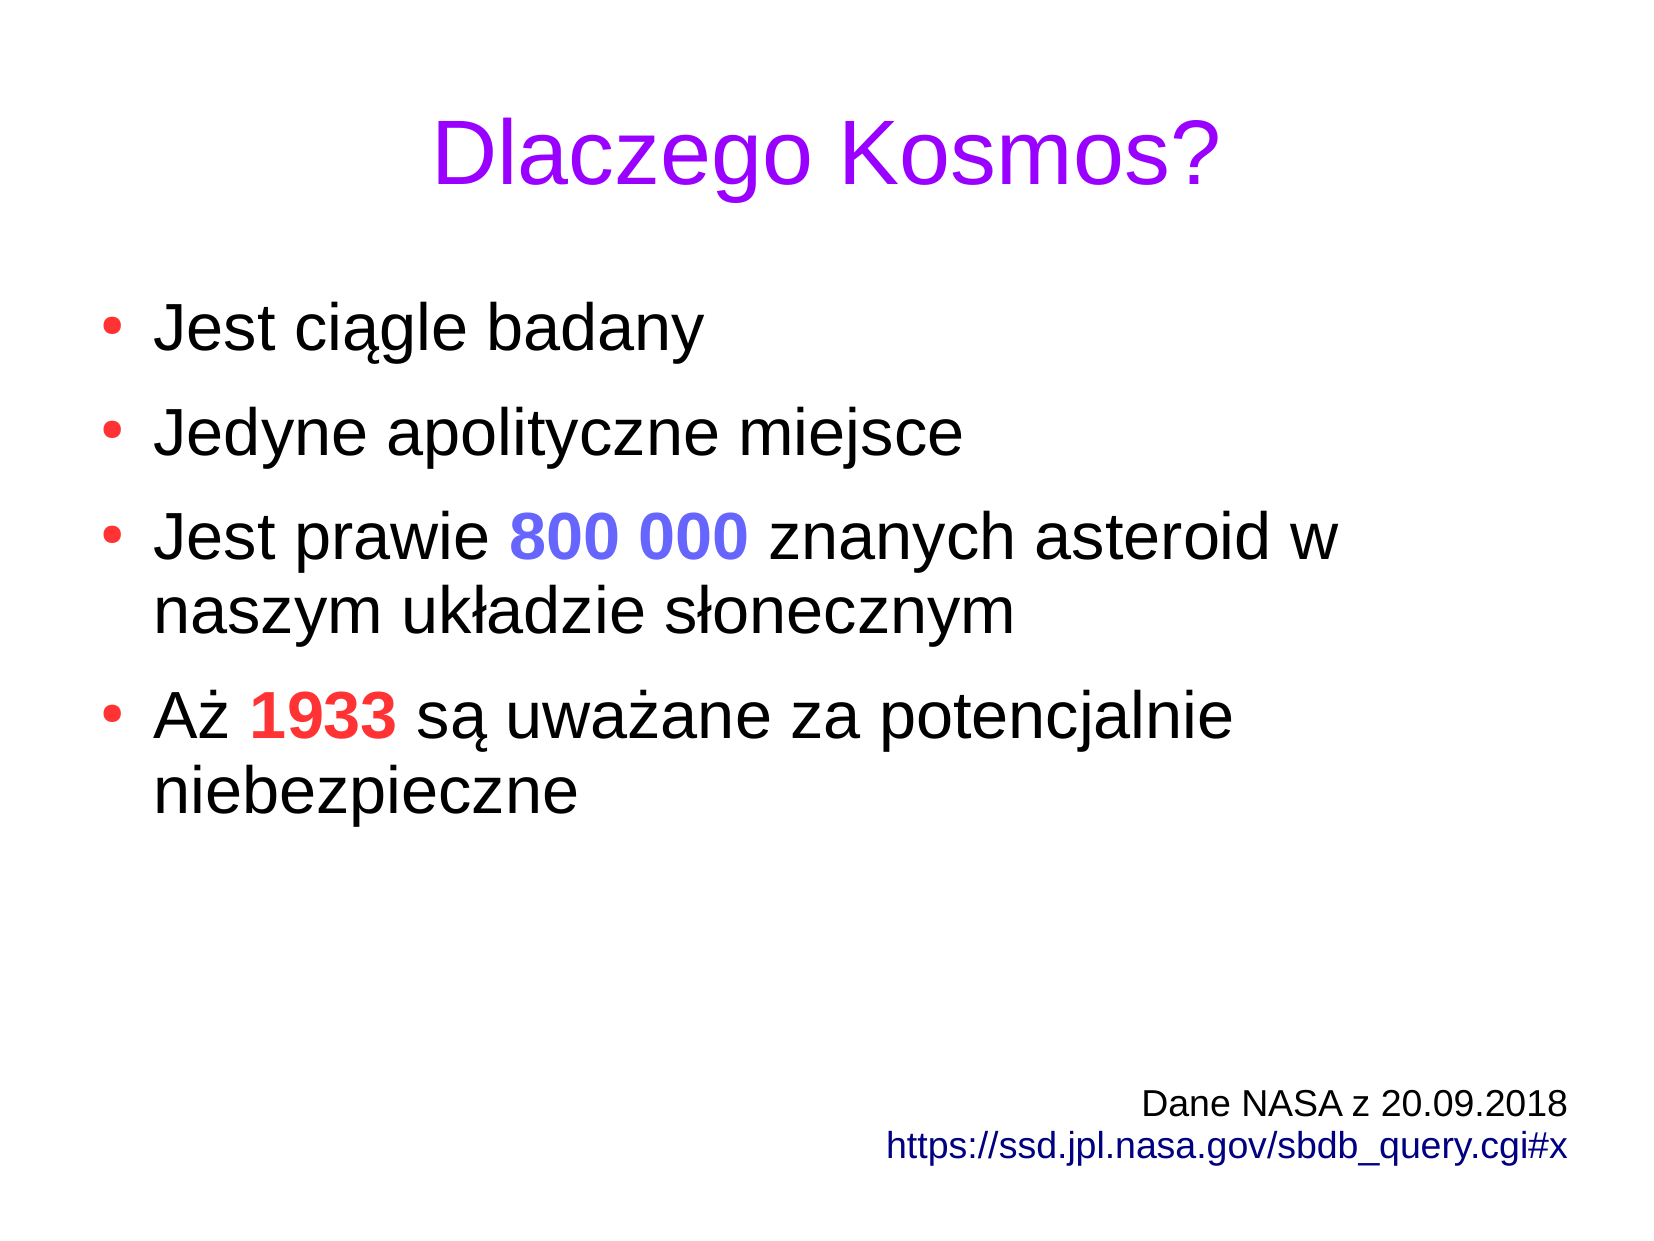

# Dlaczego Kosmos?
Jest ciągle badany
Jedyne apolityczne miejsce
Jest prawie 800 000 znanych asteroid w naszym układzie słonecznym
Aż 1933 są uważane za potencjalnie niebezpieczne
Dane NASA z 20.09.2018
https://ssd.jpl.nasa.gov/sbdb_query.cgi#x